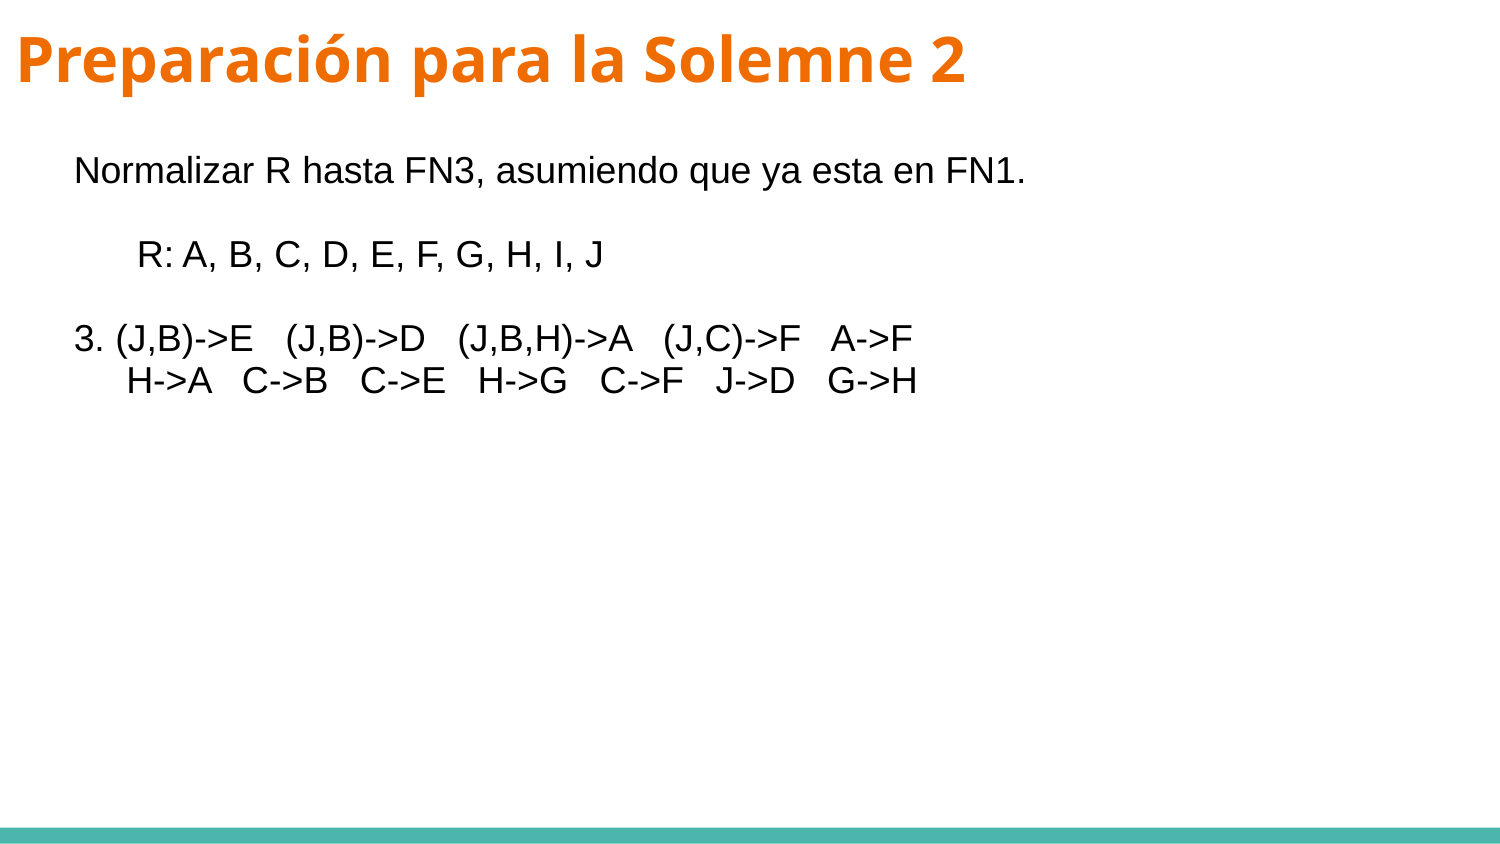

# Preparación para la Solemne 2
Normalizar R hasta FN3, asumiendo que ya esta en FN1.
 R: A, B, C, D, E, F, G, H, I, J
3. (J,B)->E (J,B)->D (J,B,H)->A (J,C)->F A->F
 H->A C->B C->E H->G C->F J->D G->H